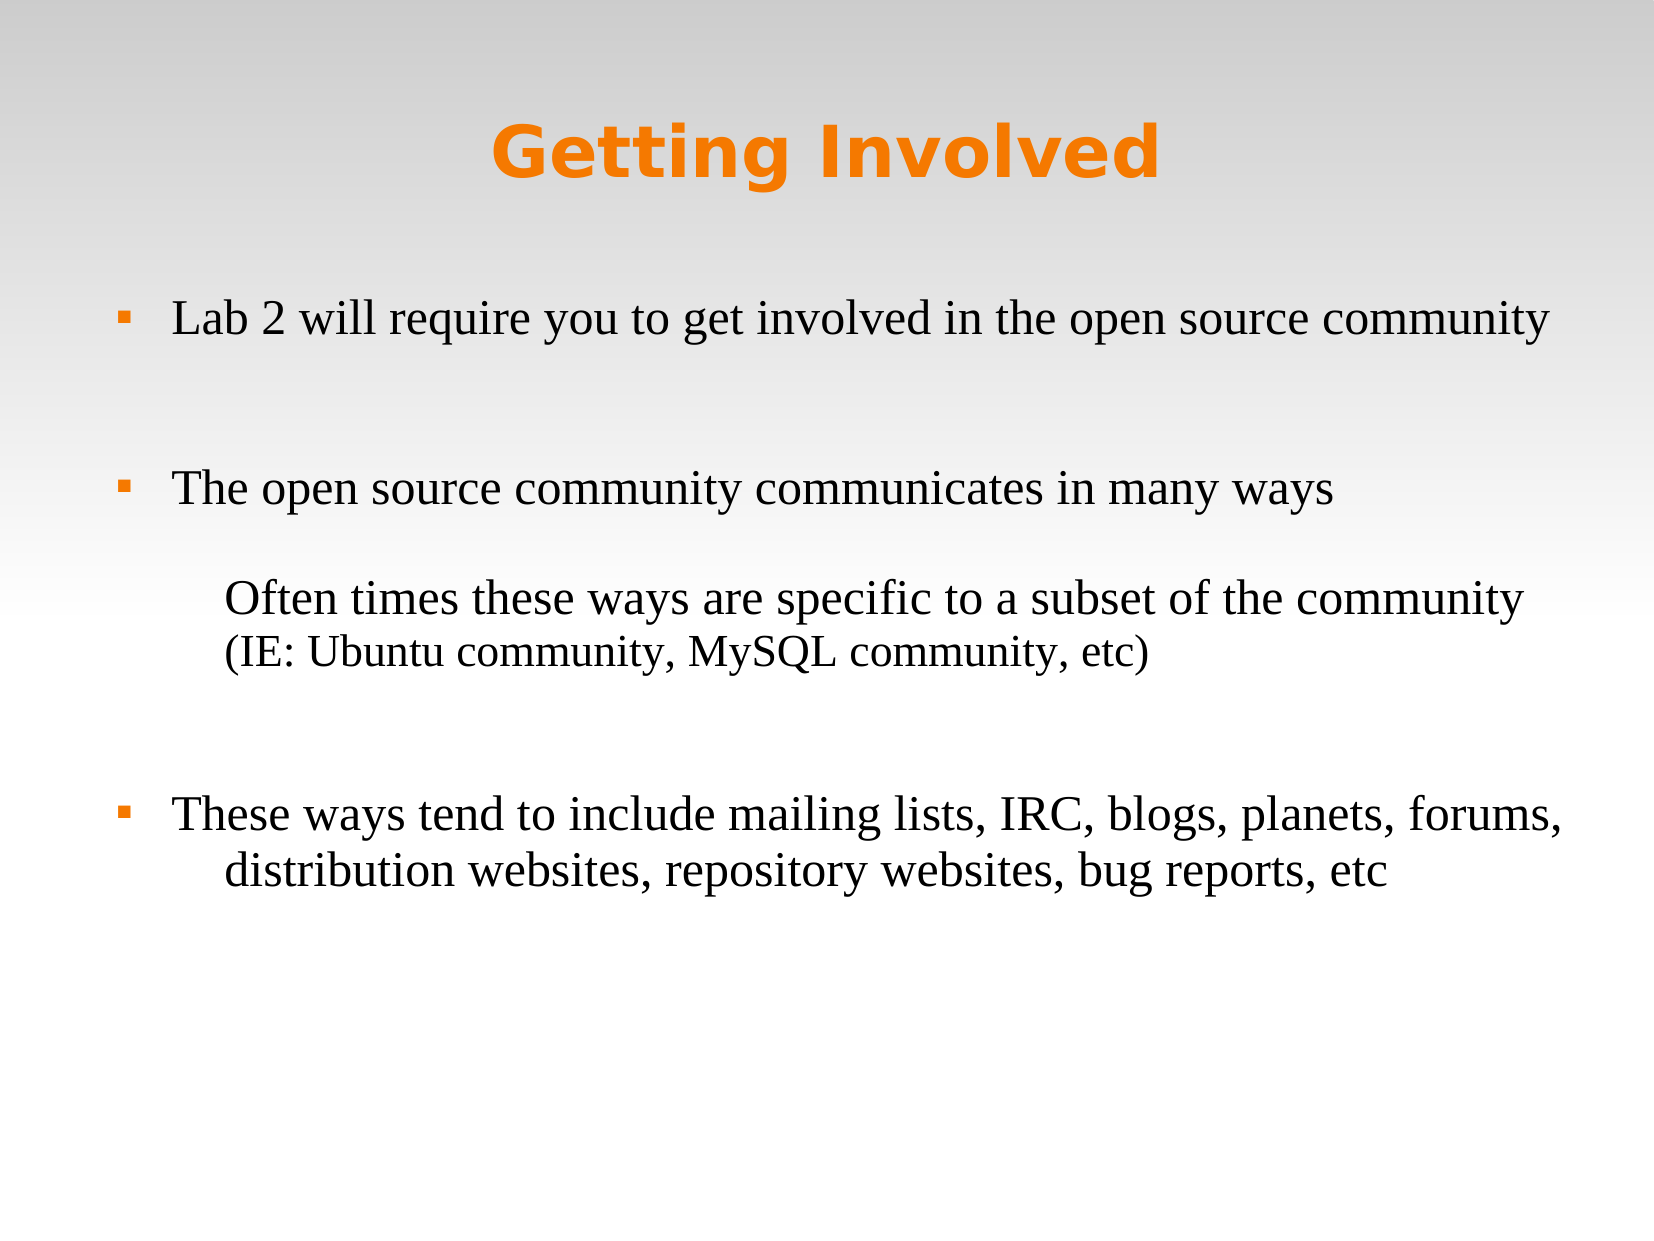

# Getting Involved
Lab 2 will require you to get involved in the open source community
The open source community communicates in many ways
Often times these ways are specific to a subset of the community
(IE: Ubuntu community, MySQL community, etc)
These ways tend to include mailing lists, IRC, blogs, planets, forums, distribution websites, repository websites, bug reports, etc